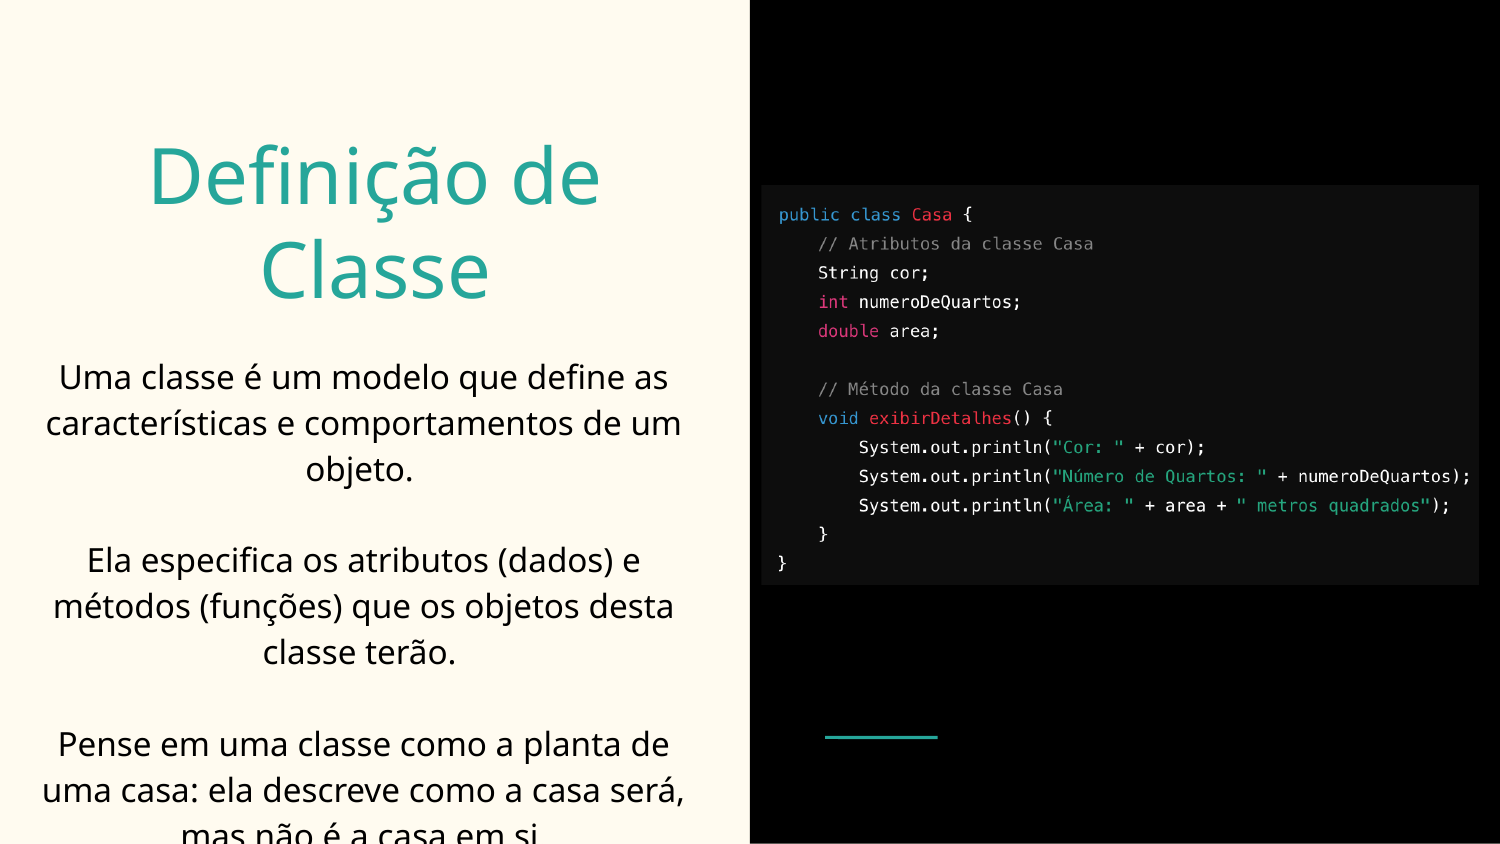

# Definição de Classe
Uma classe é um modelo que define as características e comportamentos de um objeto.
Ela especifica os atributos (dados) e métodos (funções) que os objetos desta classe terão.
Pense em uma classe como a planta de uma casa: ela descreve como a casa será, mas não é a casa em si.